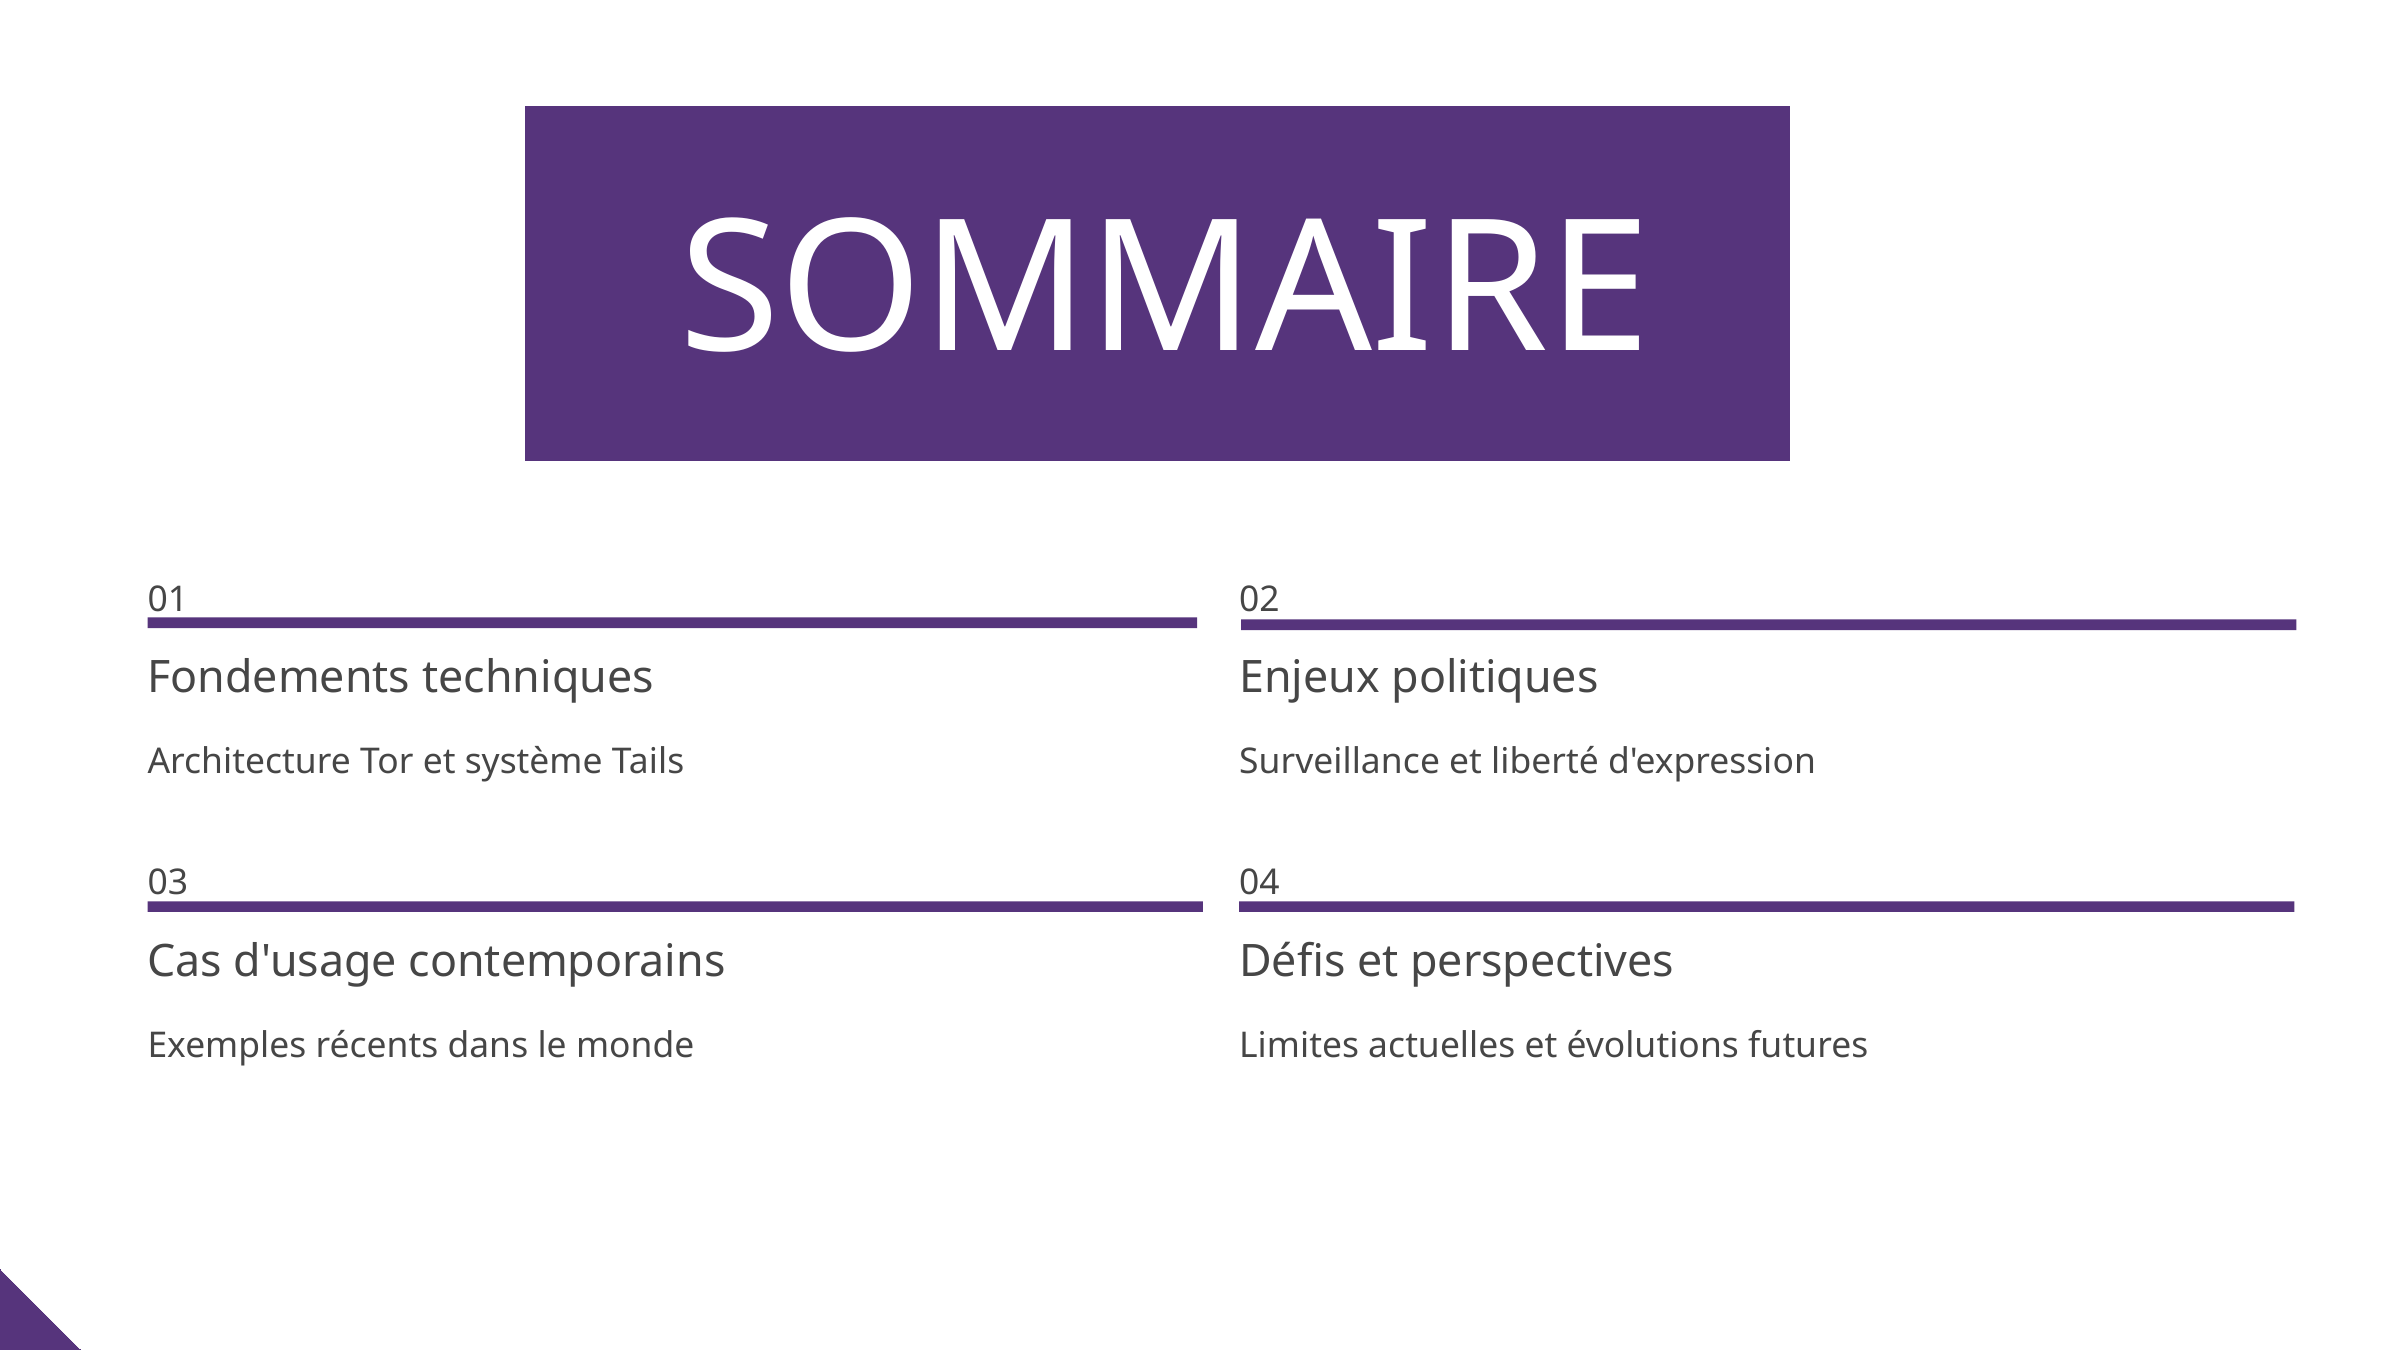

SOMMAIRE
01
02
Fondements techniques
Enjeux politiques
Architecture Tor et système Tails
Surveillance et liberté d'expression
03
04
Cas d'usage contemporains
Défis et perspectives
Exemples récents dans le monde
Limites actuelles et évolutions futures